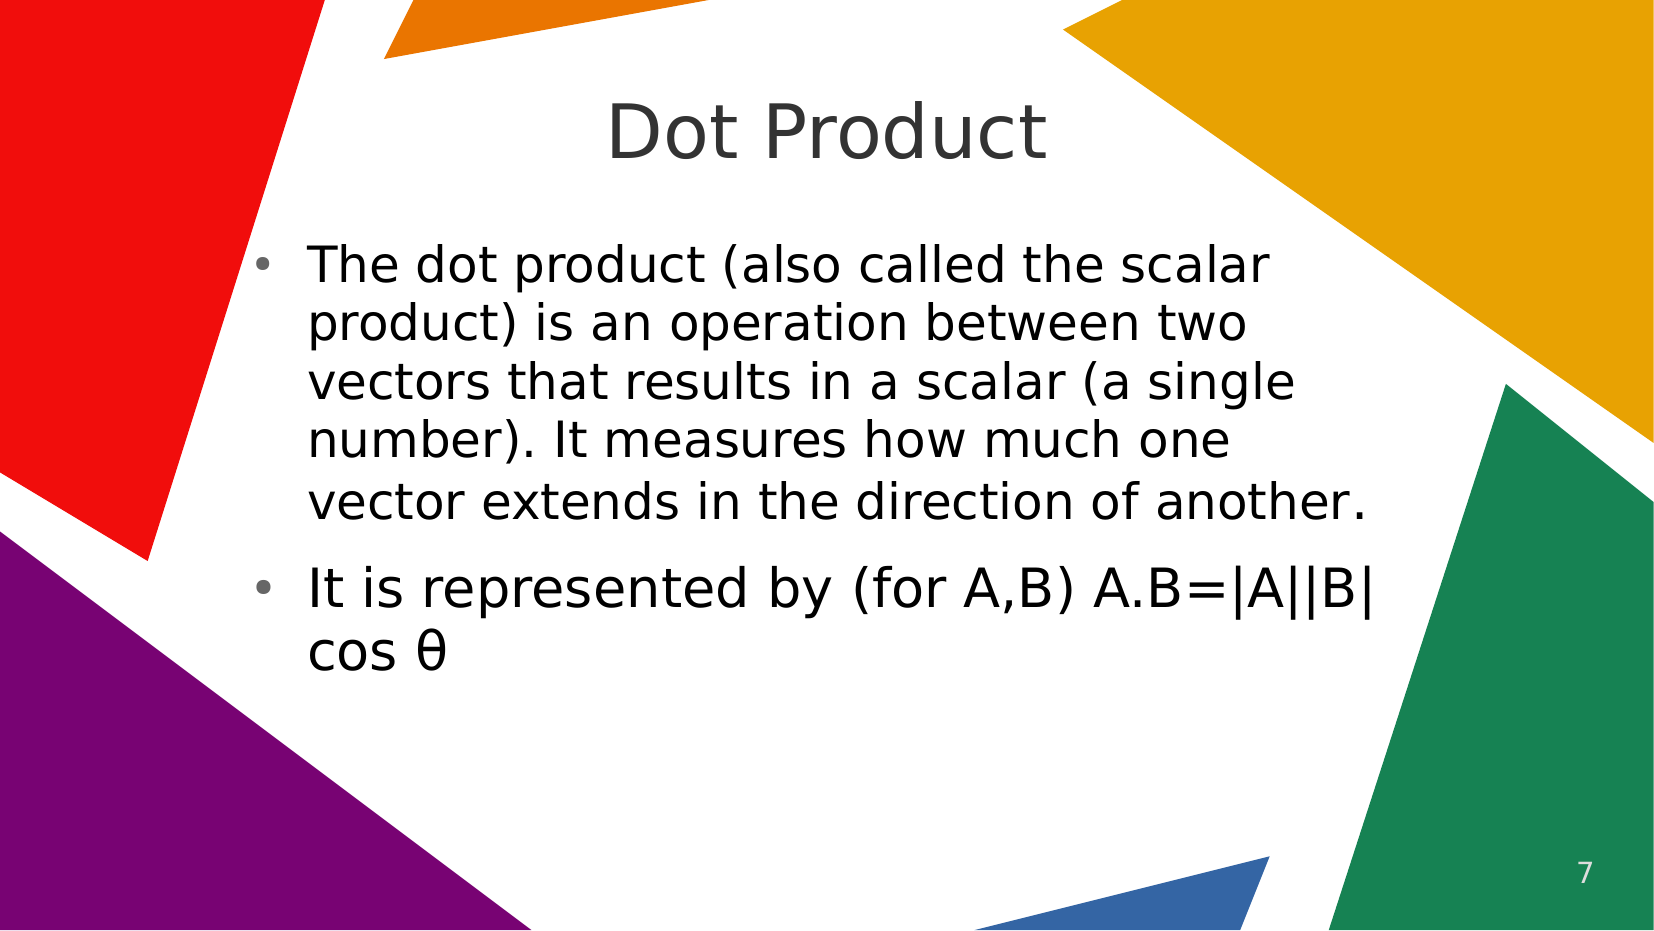

# Dot Product
The dot product (also called the scalar product) is an operation between two vectors that results in a scalar (a single number). It measures how much one vector extends in the direction of another.
It is represented by (for A,B) A.B=|A||B|cos θ
7